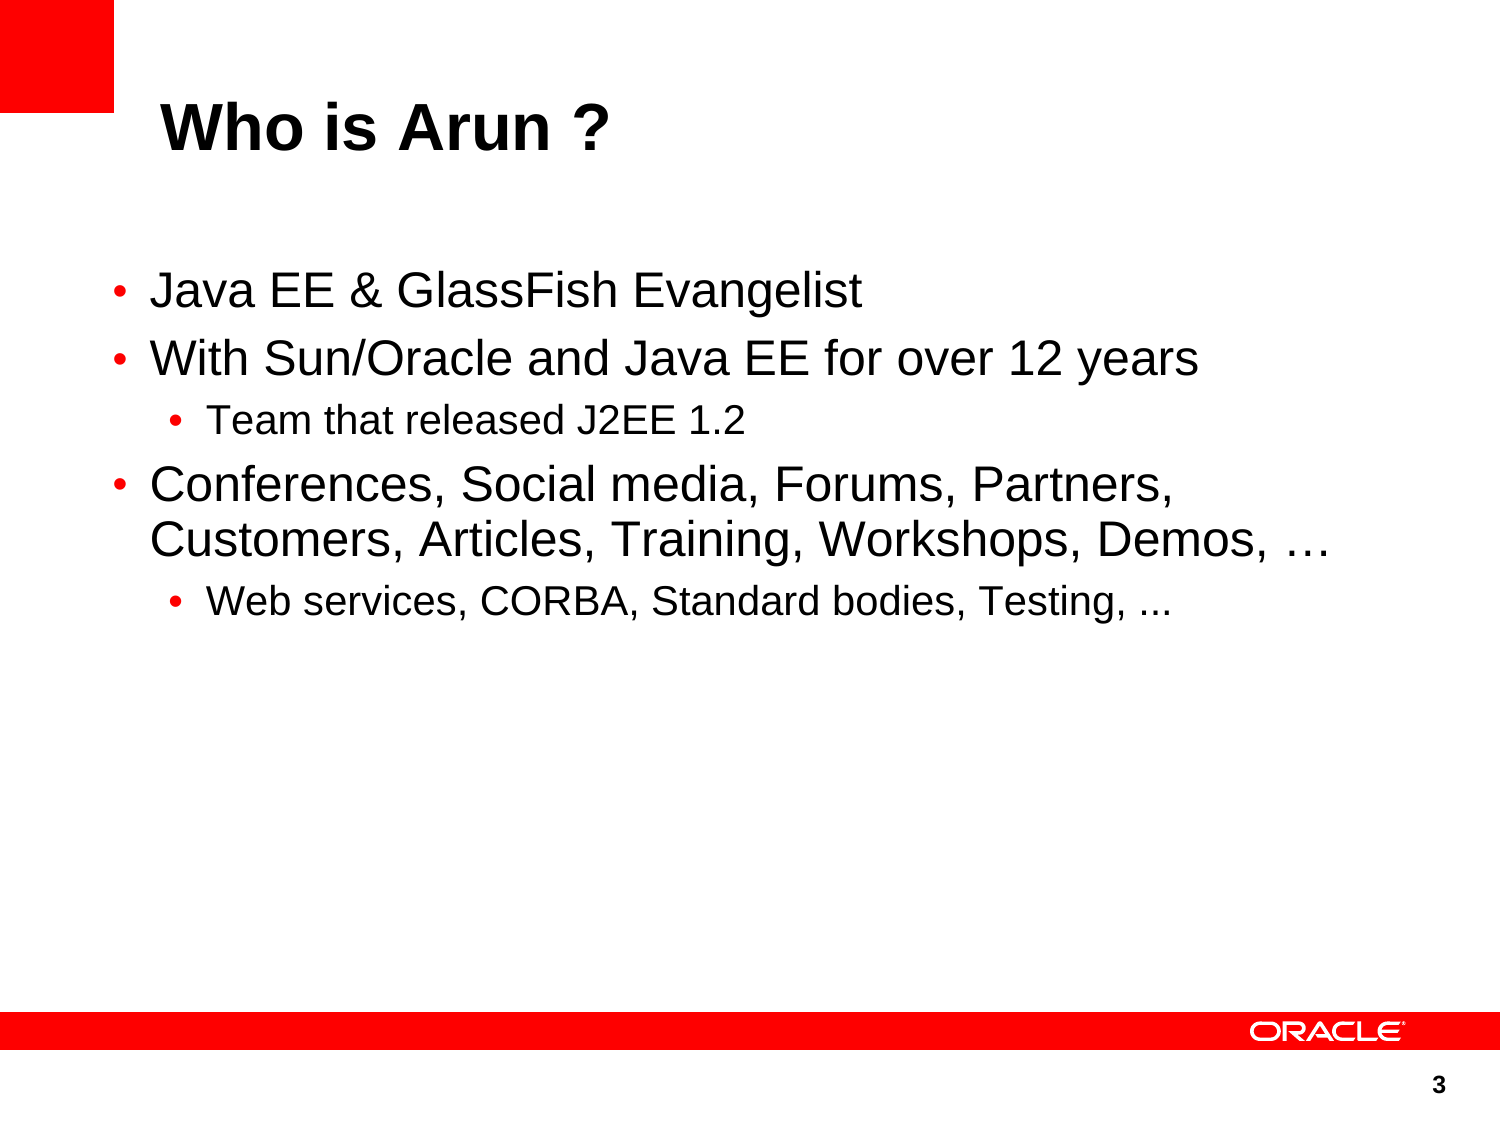

# Who is Arun ?
Java EE & GlassFish Evangelist
With Sun/Oracle and Java EE for over 12 years
Team that released J2EE 1.2
Conferences, Social media, Forums, Partners, Customers, Articles, Training, Workshops, Demos, …
Web services, CORBA, Standard bodies, Testing, ...